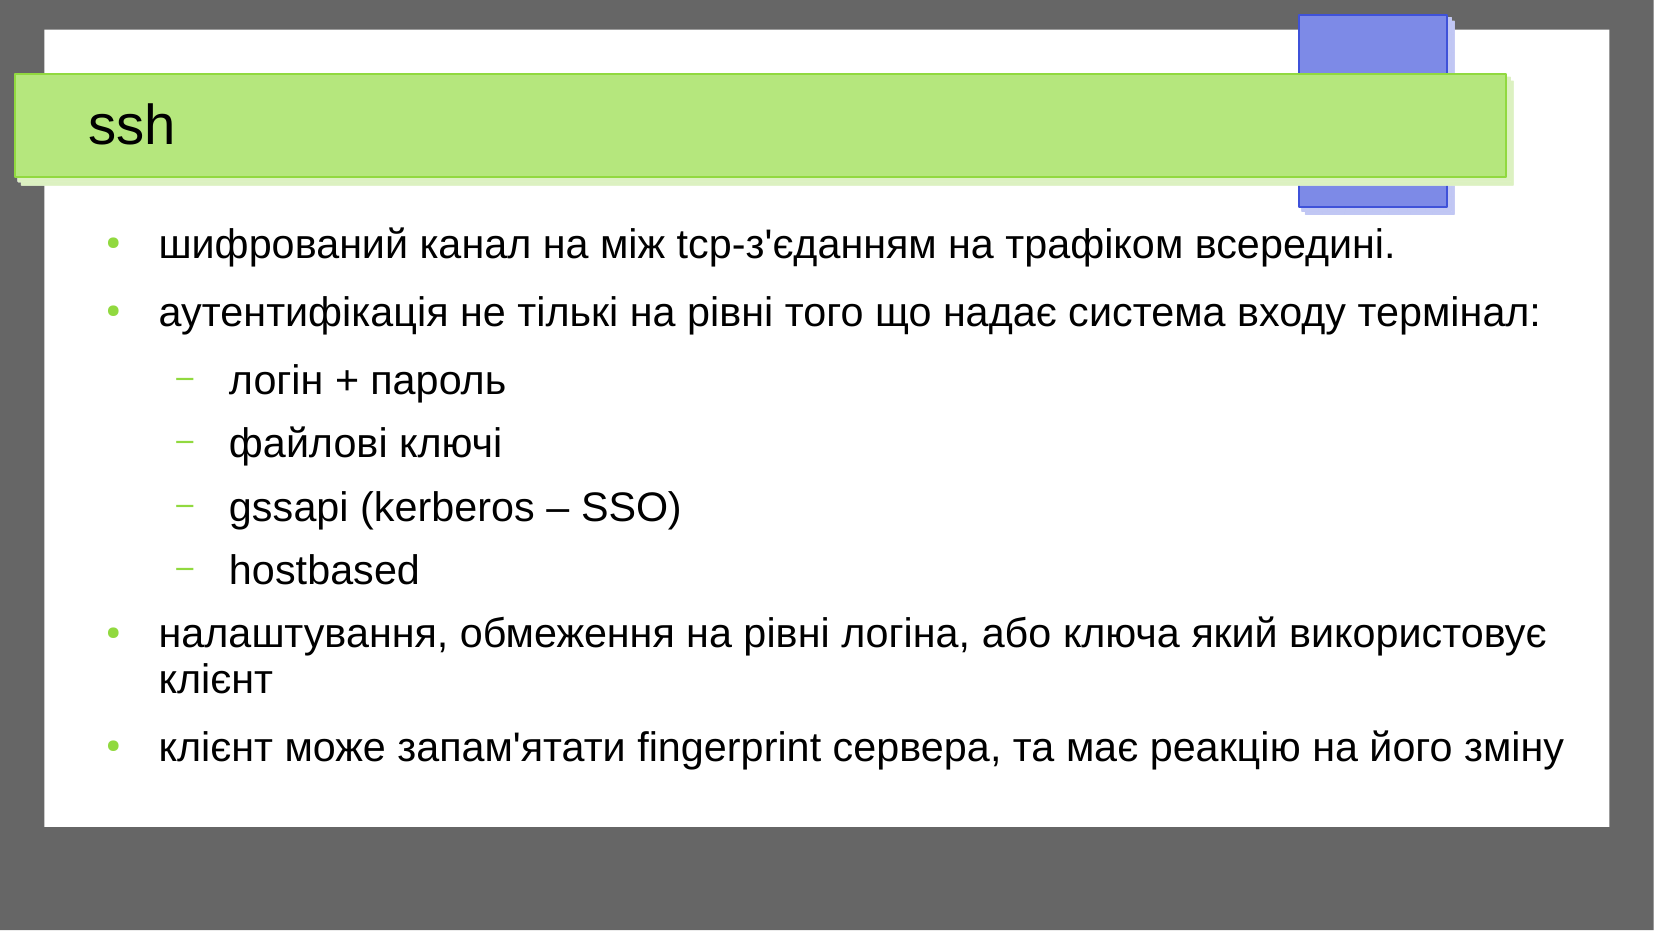

# ssh
шифрований канал на між tcp-з'єданням на трафіком всередині.
аутентифікація не тількі на рівні того що надає система входу термінал:
логін + пароль
файлові ключі
gssapi (kerberos – SSO)
hostbased
налаштування, обмеження на рівні логіна, або ключа який використовує клієнт
клієнт може запам'ятати fingerprint сервера, та має реакцію на його зміну